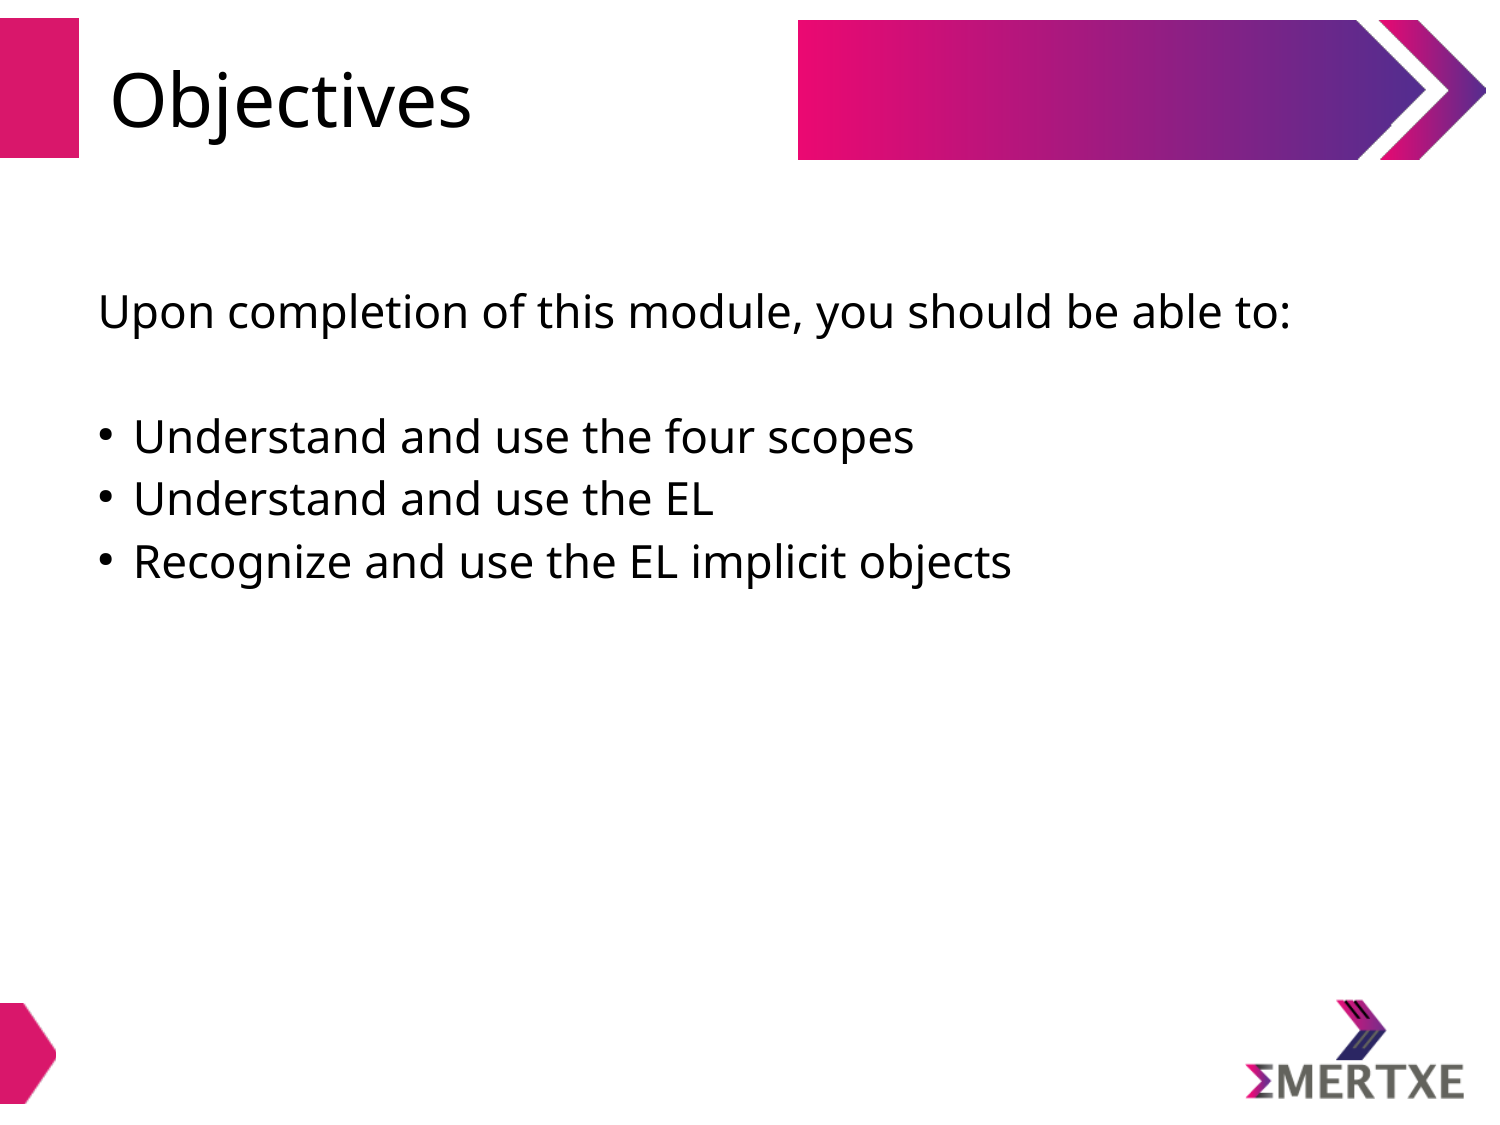

Objectives
Upon completion of this module, you should be able to:
Understand and use the four scopes
Understand and use the EL
Recognize and use the EL implicit objects